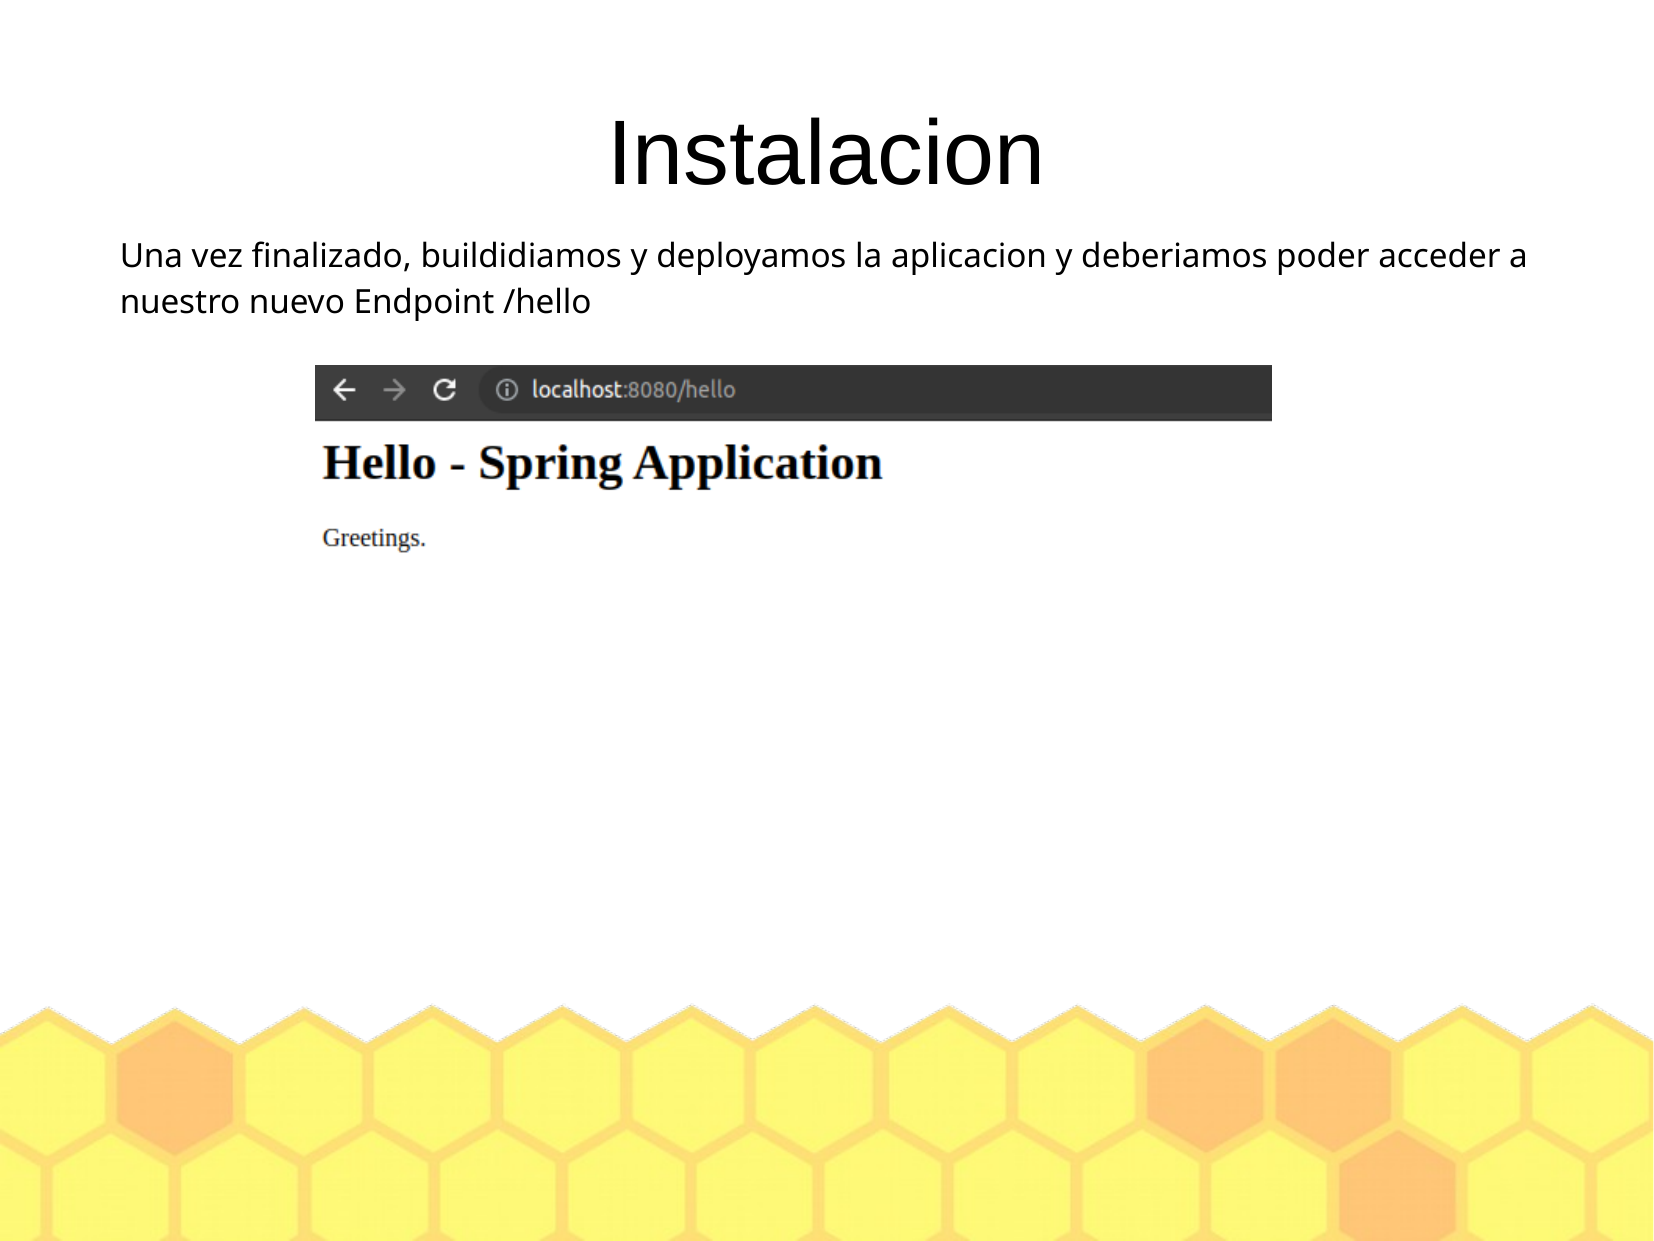

# Instalacion
Una vez finalizado, buildidiamos y deployamos la aplicacion y deberiamos poder acceder a nuestro nuevo Endpoint /hello